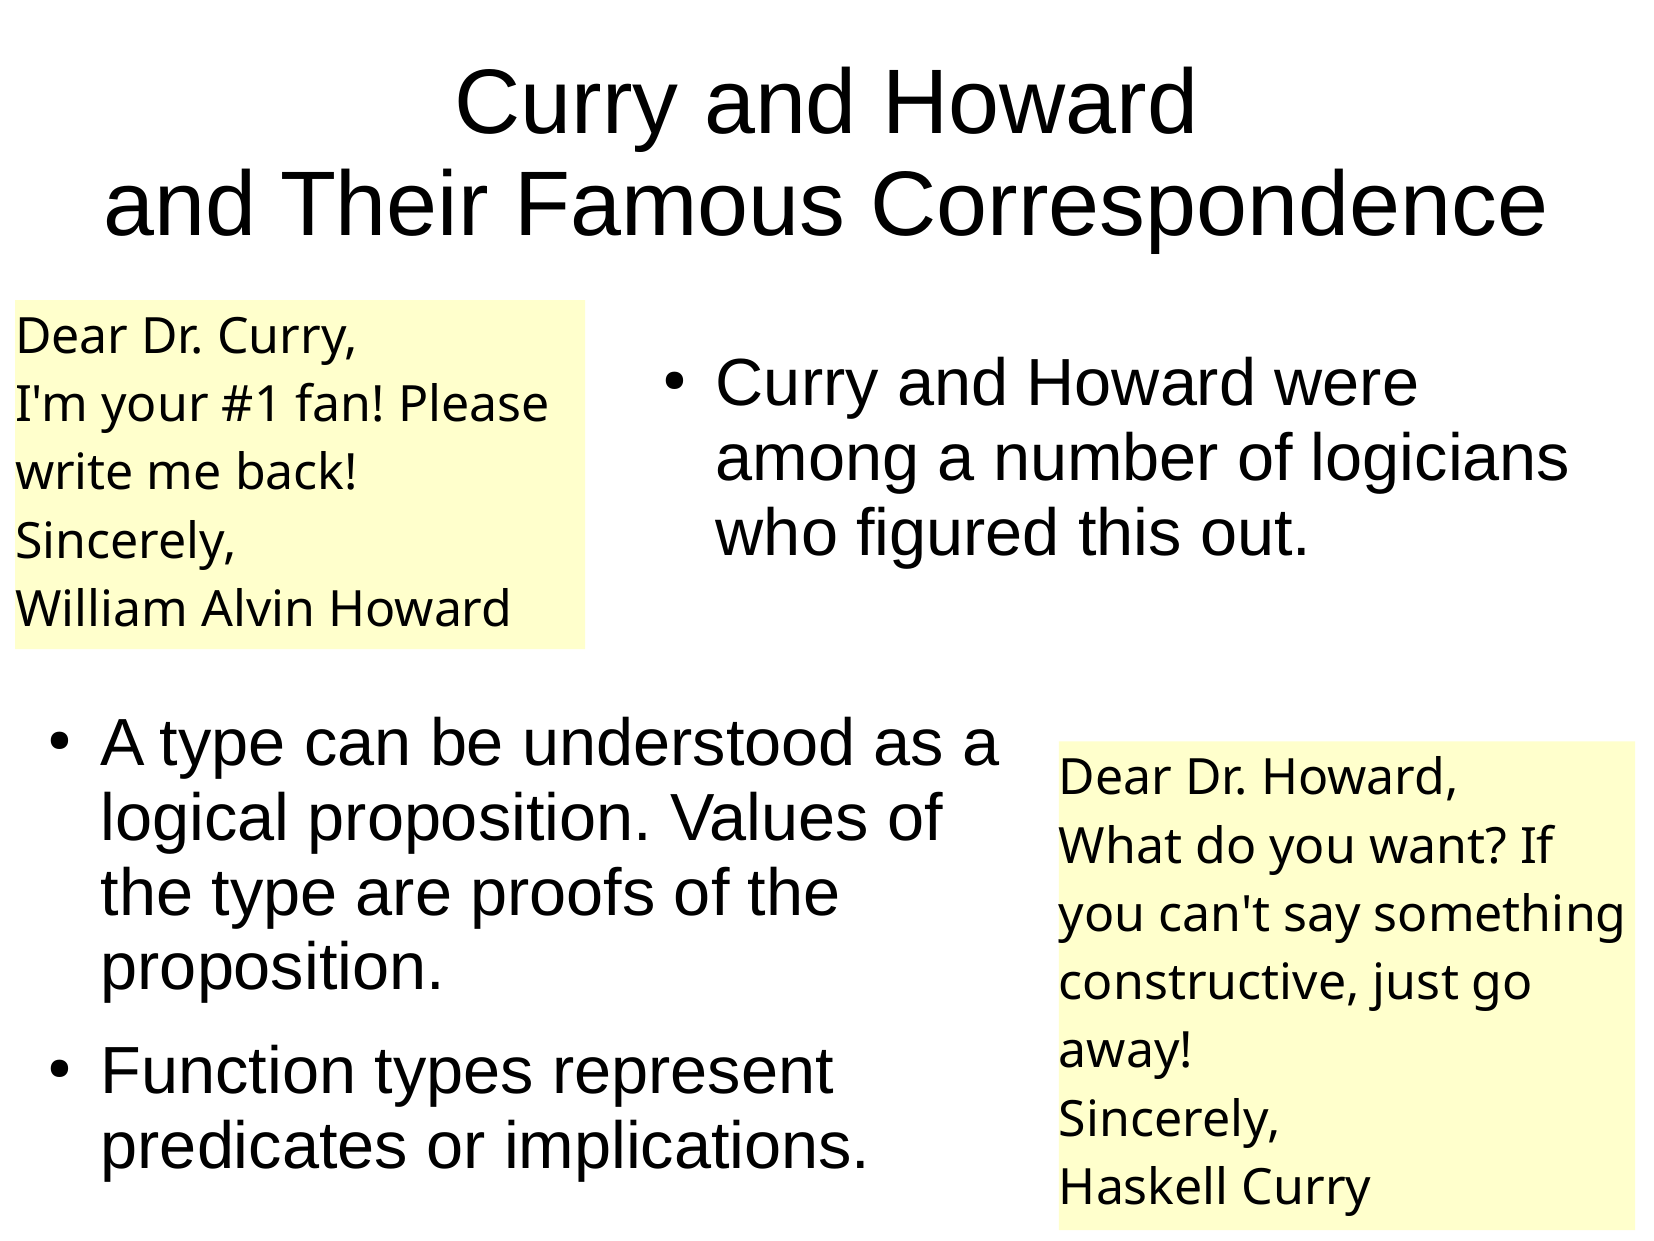

# Curry and Howard and Their Famous Correspondence
Dear Dr. Curry,
I'm your #1 fan! Please write me back!
Sincerely,
William Alvin Howard
Curry and Howard were among a number of logicians who figured this out.
A type can be understood as a logical proposition. Values of the type are proofs of the proposition.
Function types represent predicates or implications.
Dear Dr. Howard,
What do you want? If you can't say something constructive, just go away!
Sincerely,
Haskell Curry